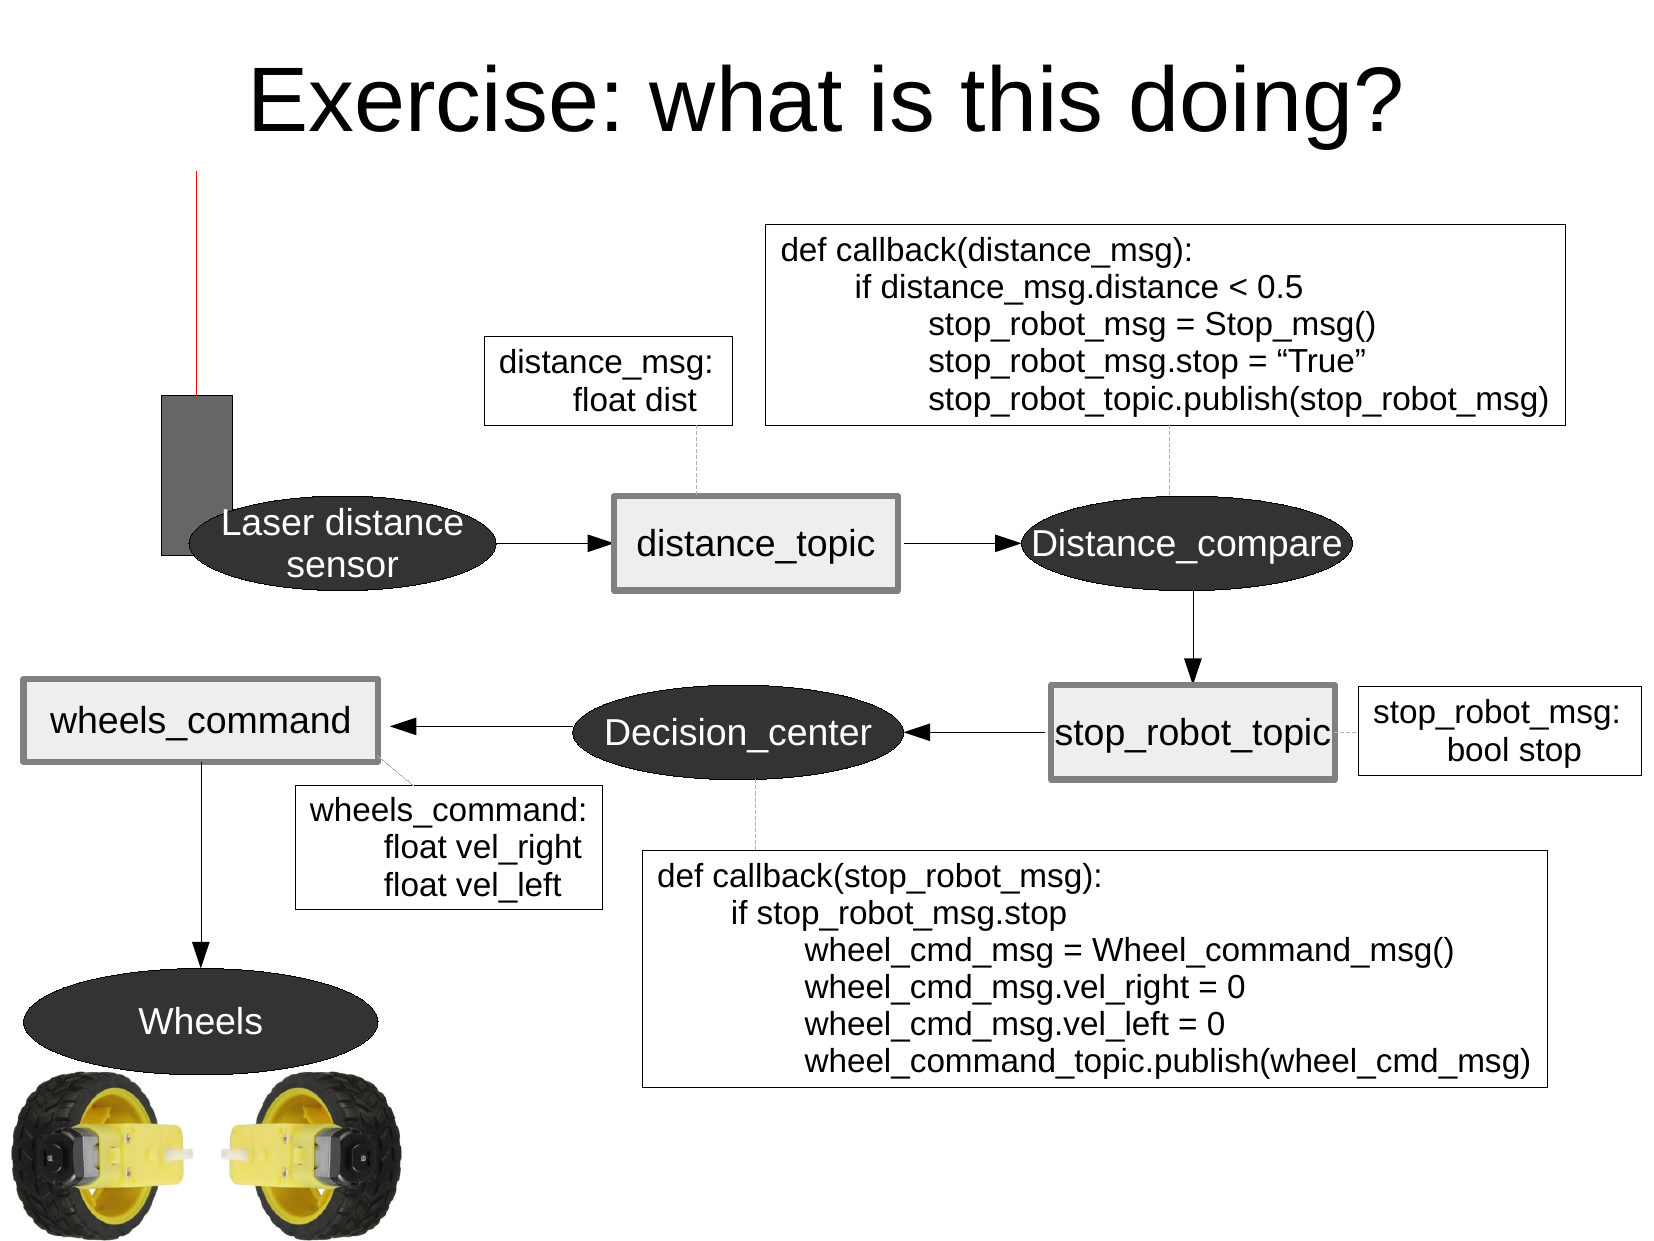

# Exercise: what is this doing?
def callback(distance_msg):
	if distance_msg.distance < 0.5
		stop_robot_msg = Stop_msg()
		stop_robot_msg.stop = “True”
		stop_robot_topic.publish(stop_robot_msg)
distance_msg:
	float dist
Laser distance
sensor
distance_topic
Distance_compare
wheels_command
stop_robot_topic
Decision_center
stop_robot_msg:
	bool stop
wheels_command:
	float vel_right
	float vel_left
def callback(stop_robot_msg):
	if stop_robot_msg.stop
		wheel_cmd_msg = Wheel_command_msg()
		wheel_cmd_msg.vel_right = 0
		wheel_cmd_msg.vel_left = 0
		wheel_command_topic.publish(wheel_cmd_msg)
Wheels